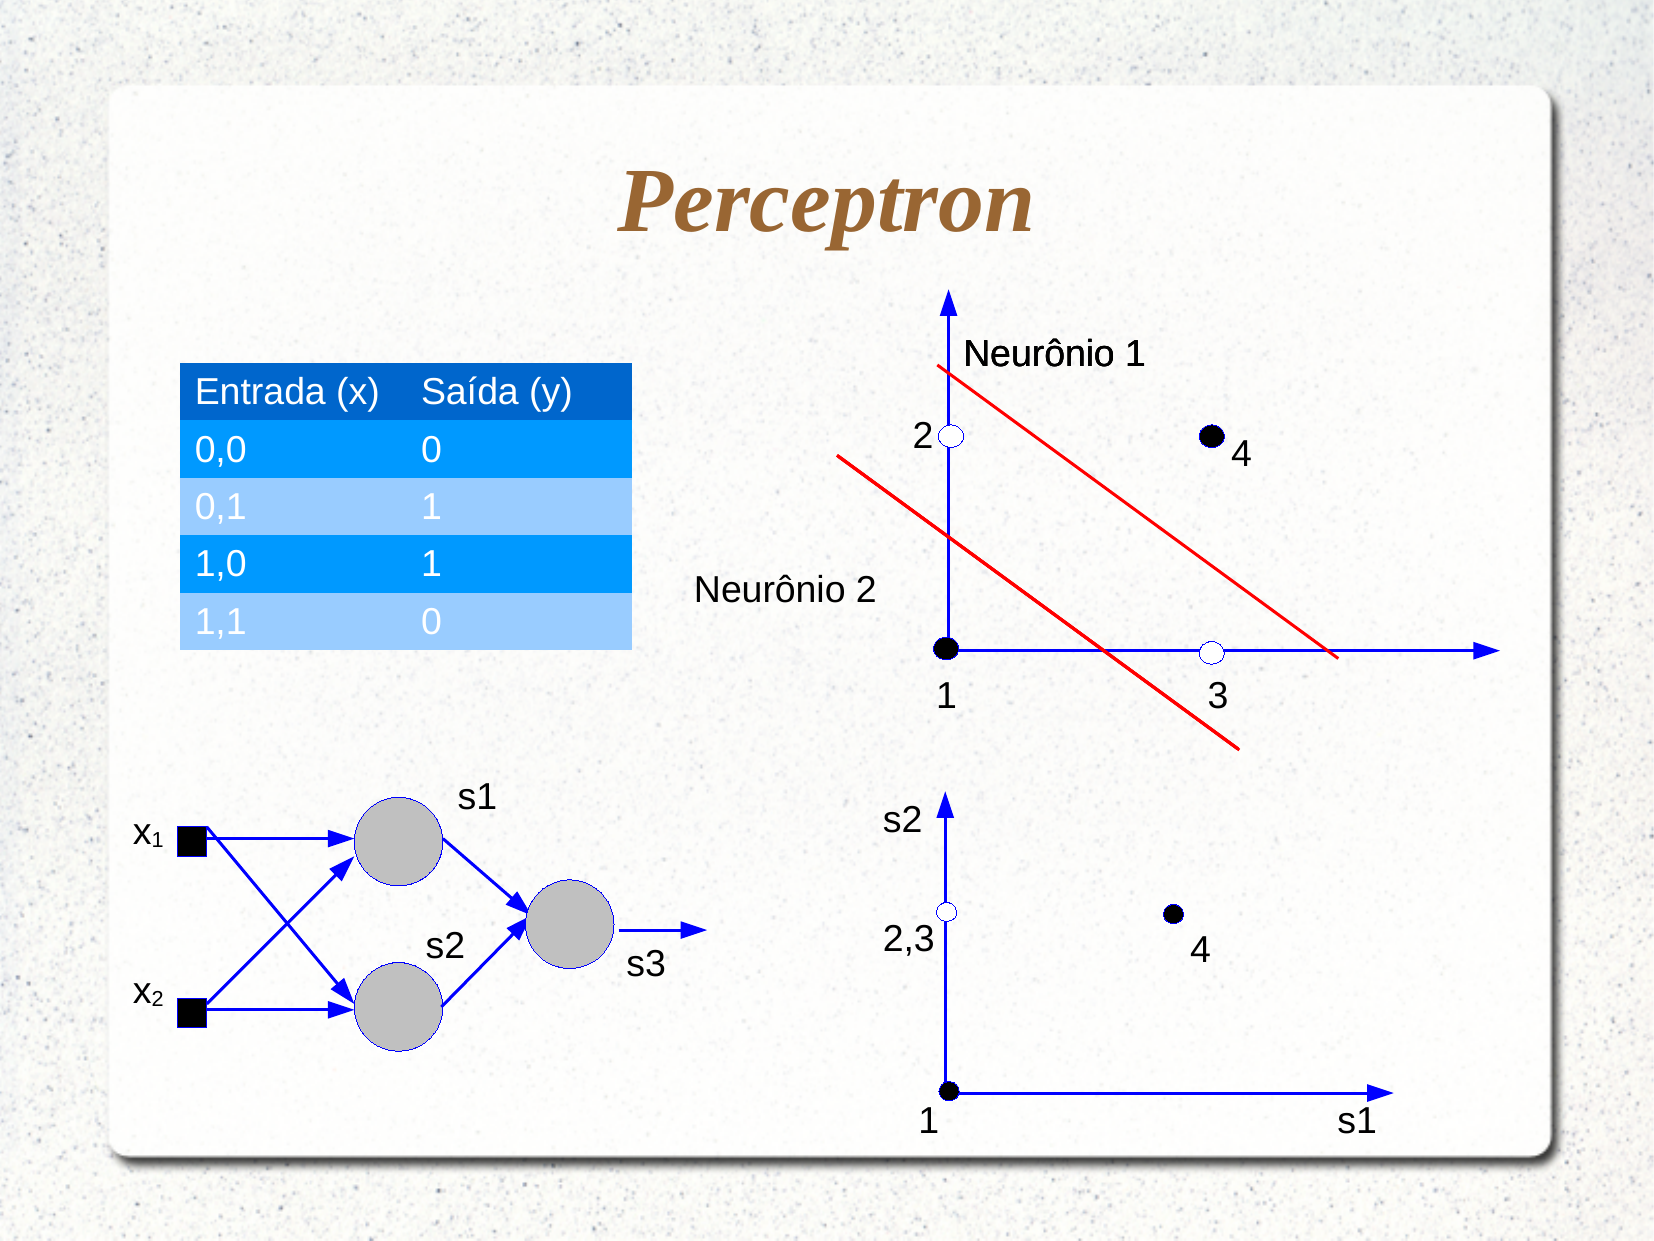

# Perceptron
Neurônio 1
Neurônio 1
Neurônio 1
| Entrada (x) | Saída (y) |
| --- | --- |
| 0,0 | 0 |
| 0,1 | 1 |
| 1,0 | 1 |
| 1,1 | 0 |
2
4
Neurônio 2
1
3
s1
s2
x1
2,3
s2
4
s3
x2
1
s1